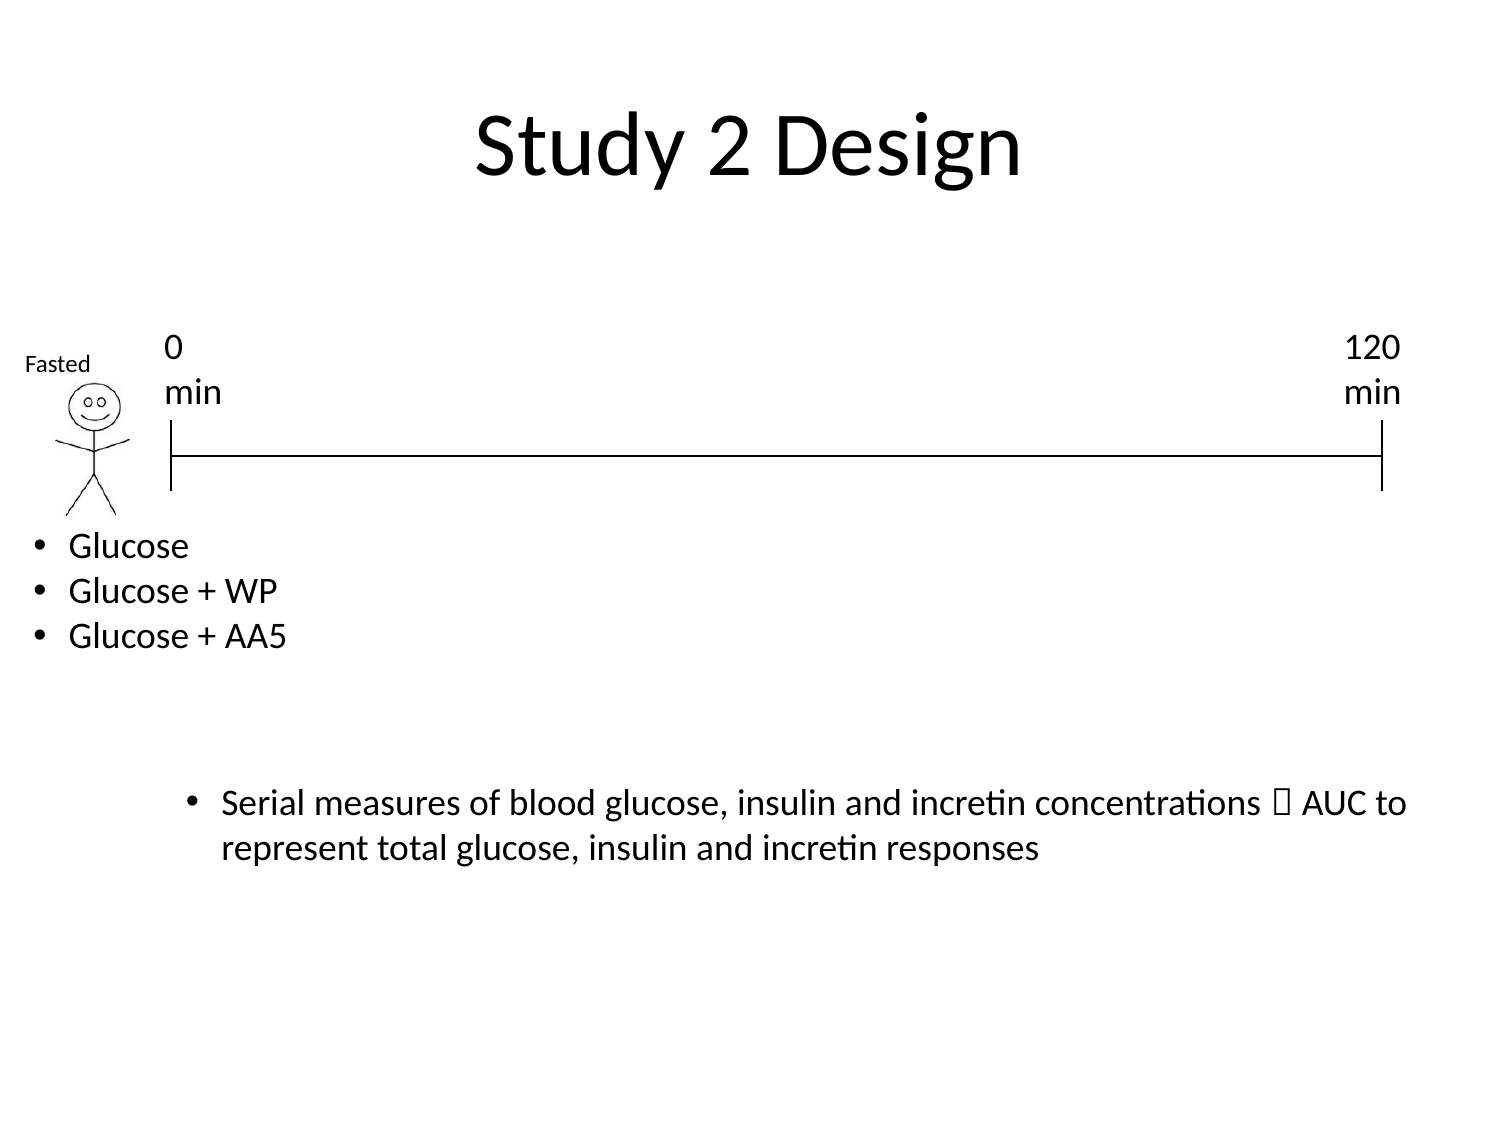

Study 2 Design
0
min
120
min
Fasted
Glucose
Glucose + WP
Glucose + AA5
Serial measures of blood glucose, insulin and incretin concentrations  AUC to represent total glucose, insulin and incretin responses